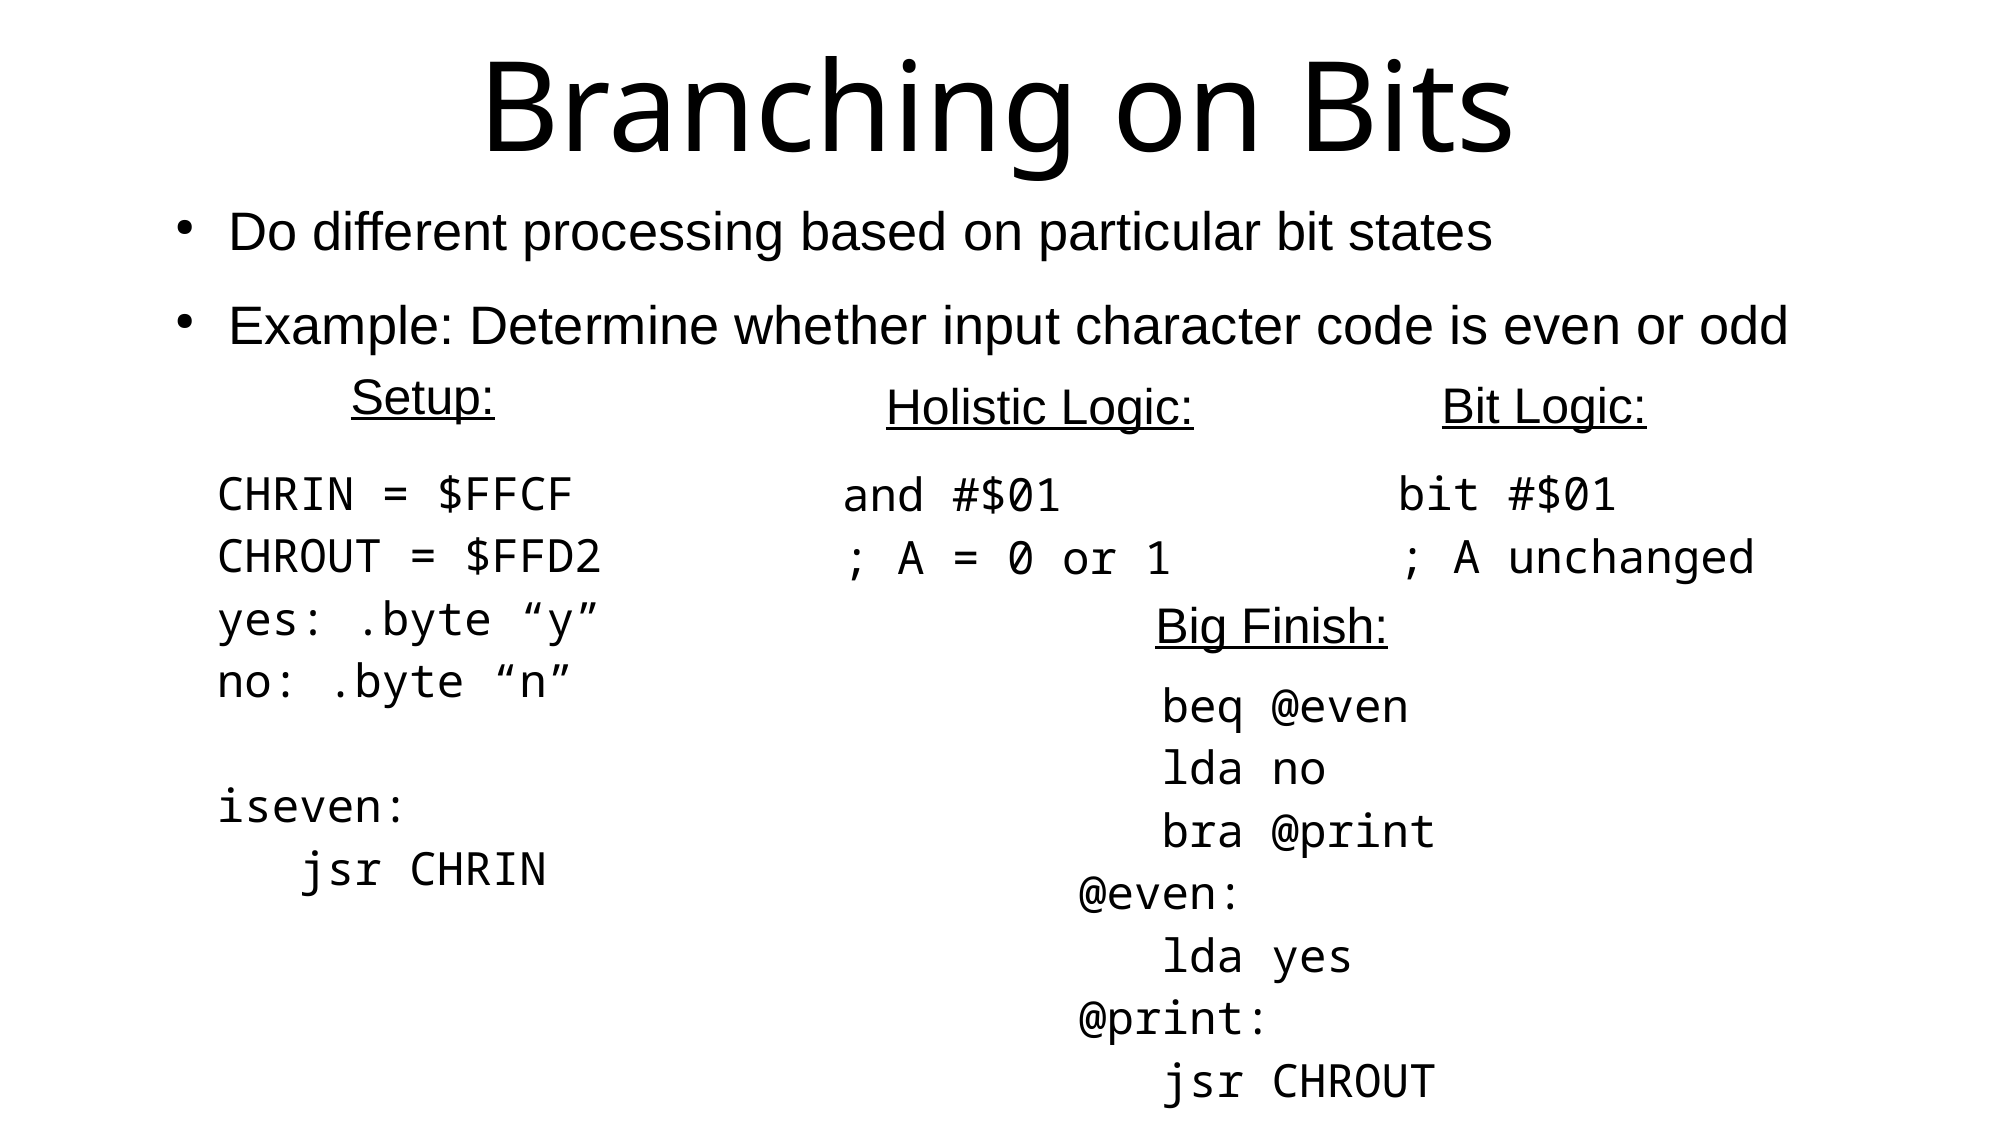

Branching on Bits
# Do different processing based on particular bit states
Example: Determine whether input character code is even or odd
Setup:
Bit Logic:
Holistic Logic:
CHRIN = $FFCF
CHROUT = $FFD2
yes: .byte “y”
no: .byte “n”
iseven:
 jsr CHRIN
bit #$01
; A unchanged
and #$01
; A = 0 or 1
Big Finish:
 beq @even
 lda no
 bra @print
@even:
 lda yes
@print:
 jsr CHROUT
 rts